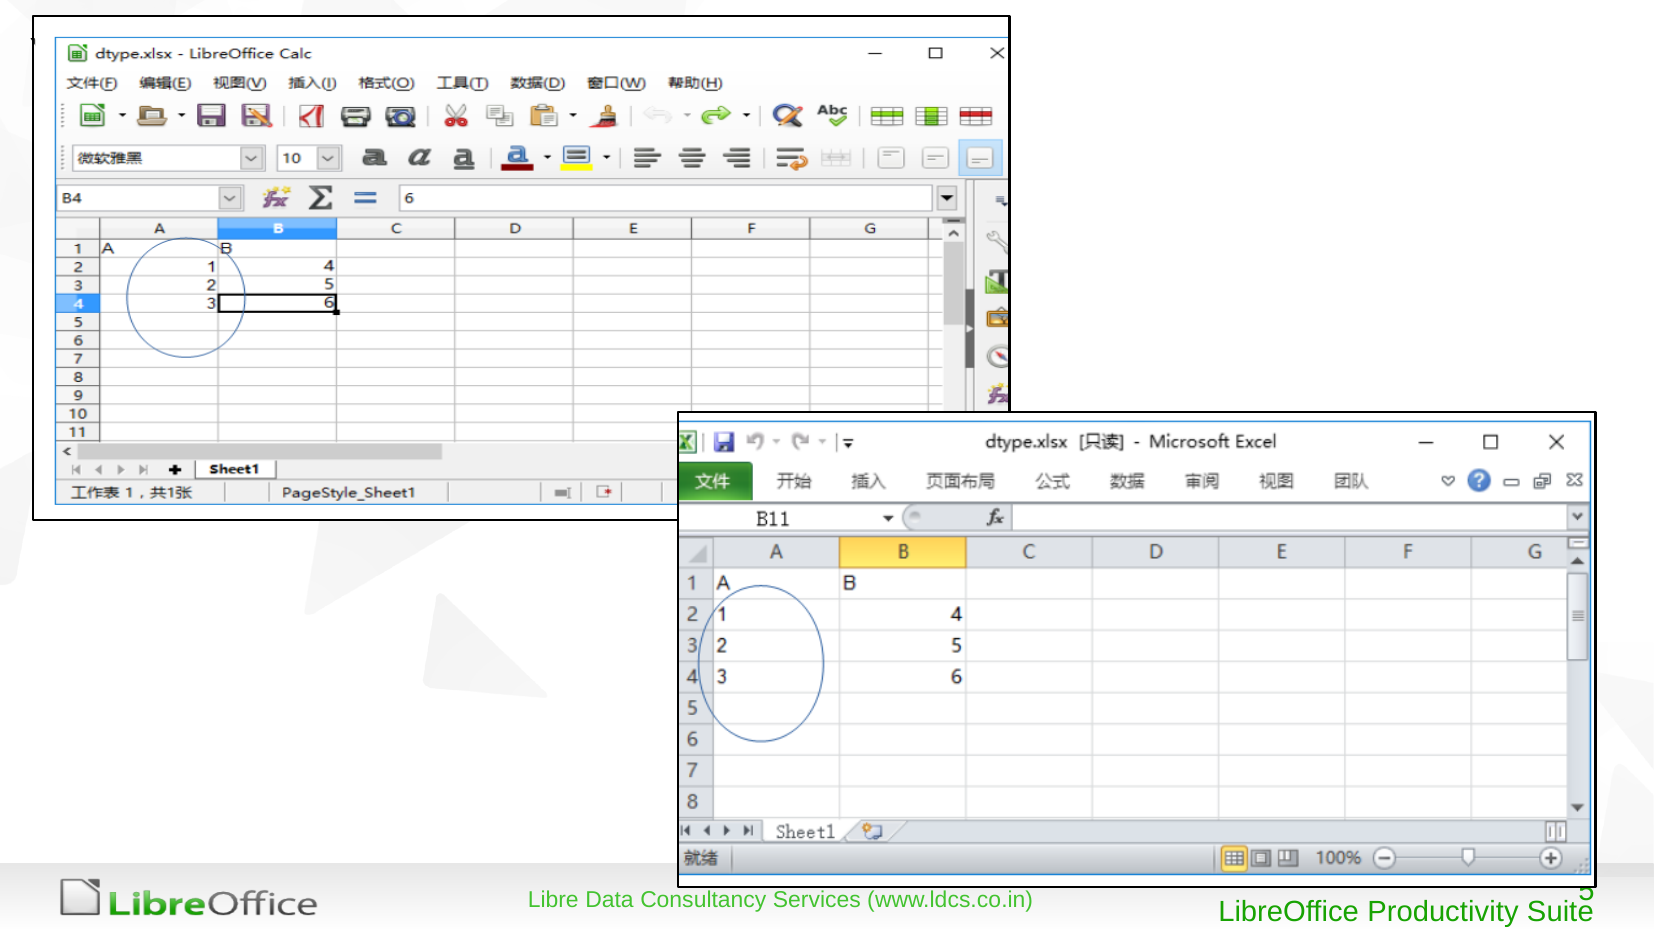

You may add additional text here ...
#
5
| Libre Data Consultancy Services (www.ldcs.co.in) |
| --- |
LibreOffice Productivity Suite